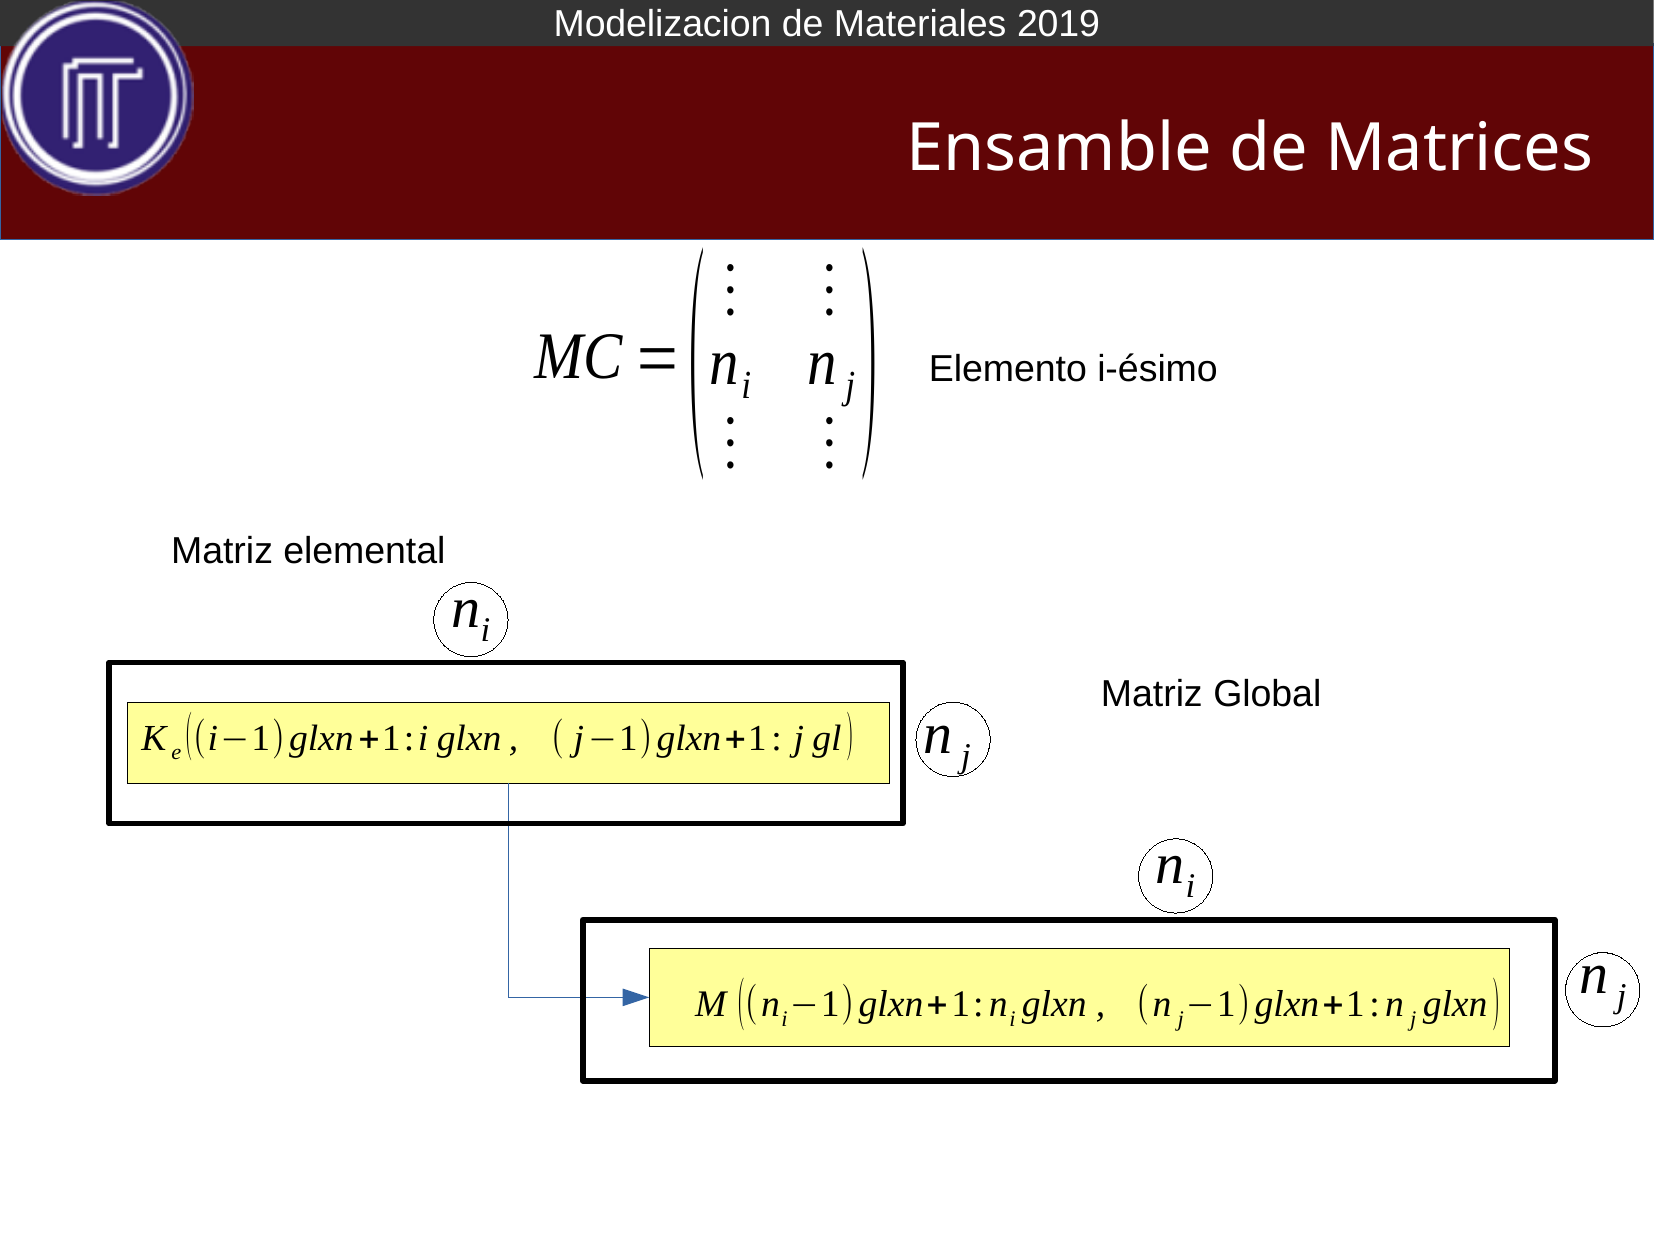

# Ensamble de Matrices
Elemento i-ésimo
Matriz elemental
Matriz Global